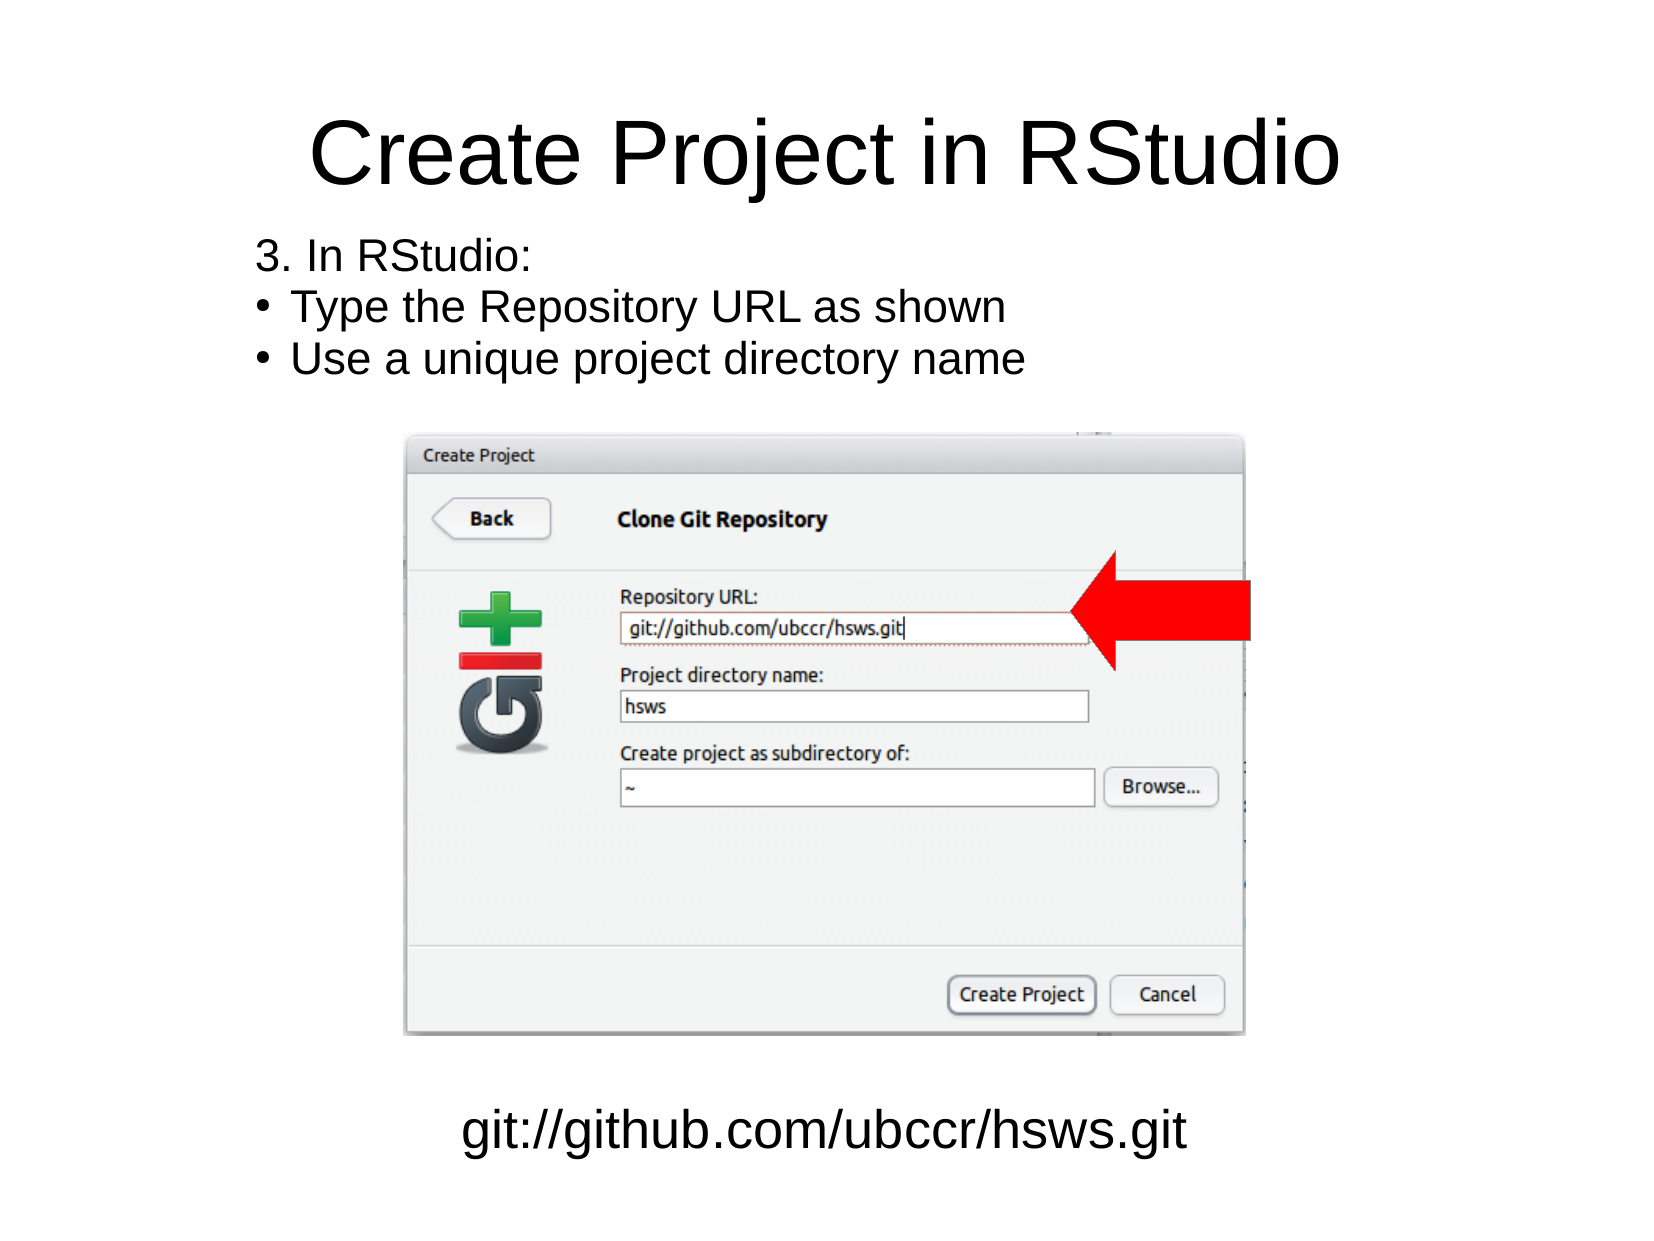

# Create Project in RStudio
3. In RStudio:
Type the Repository URL as shown
Use a unique project directory name
git://github.com/ubccr/hsws.git